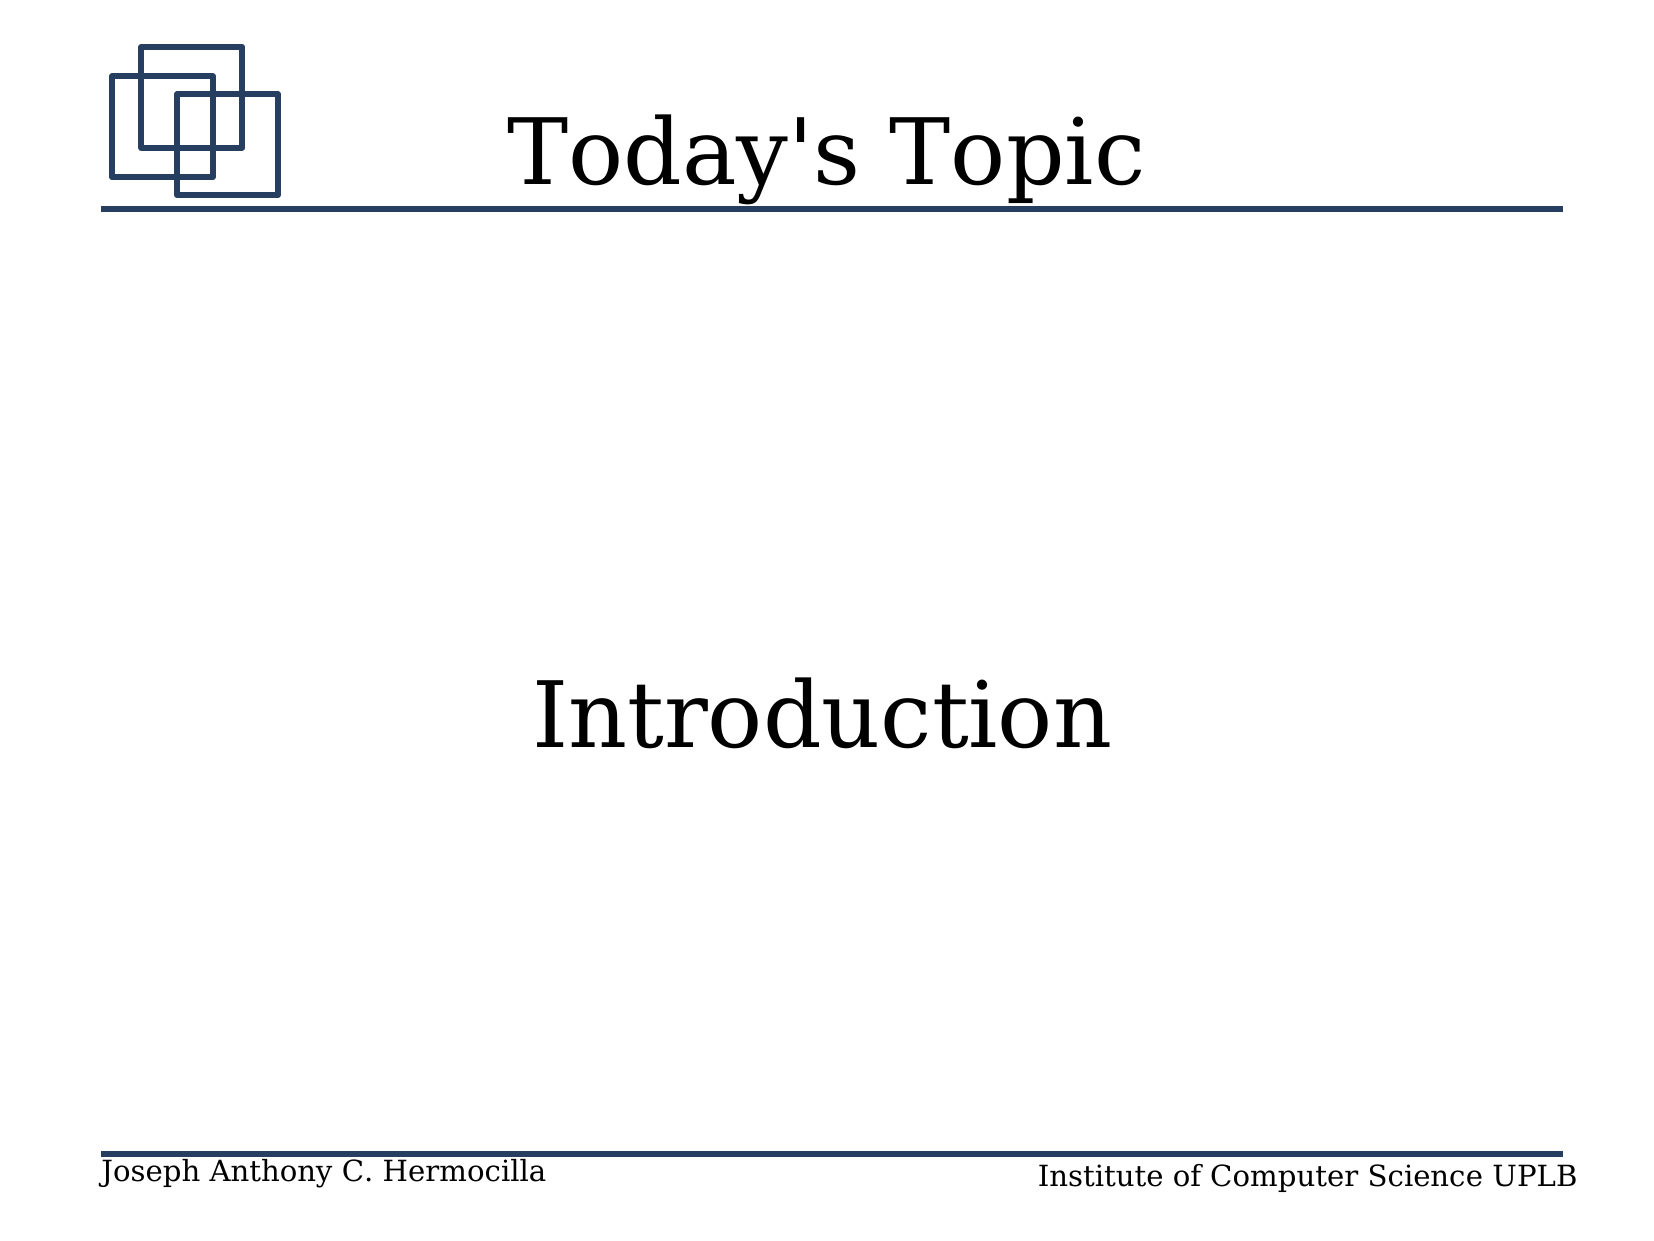

# Today's Topic
Introduction
Institute of Computer Science